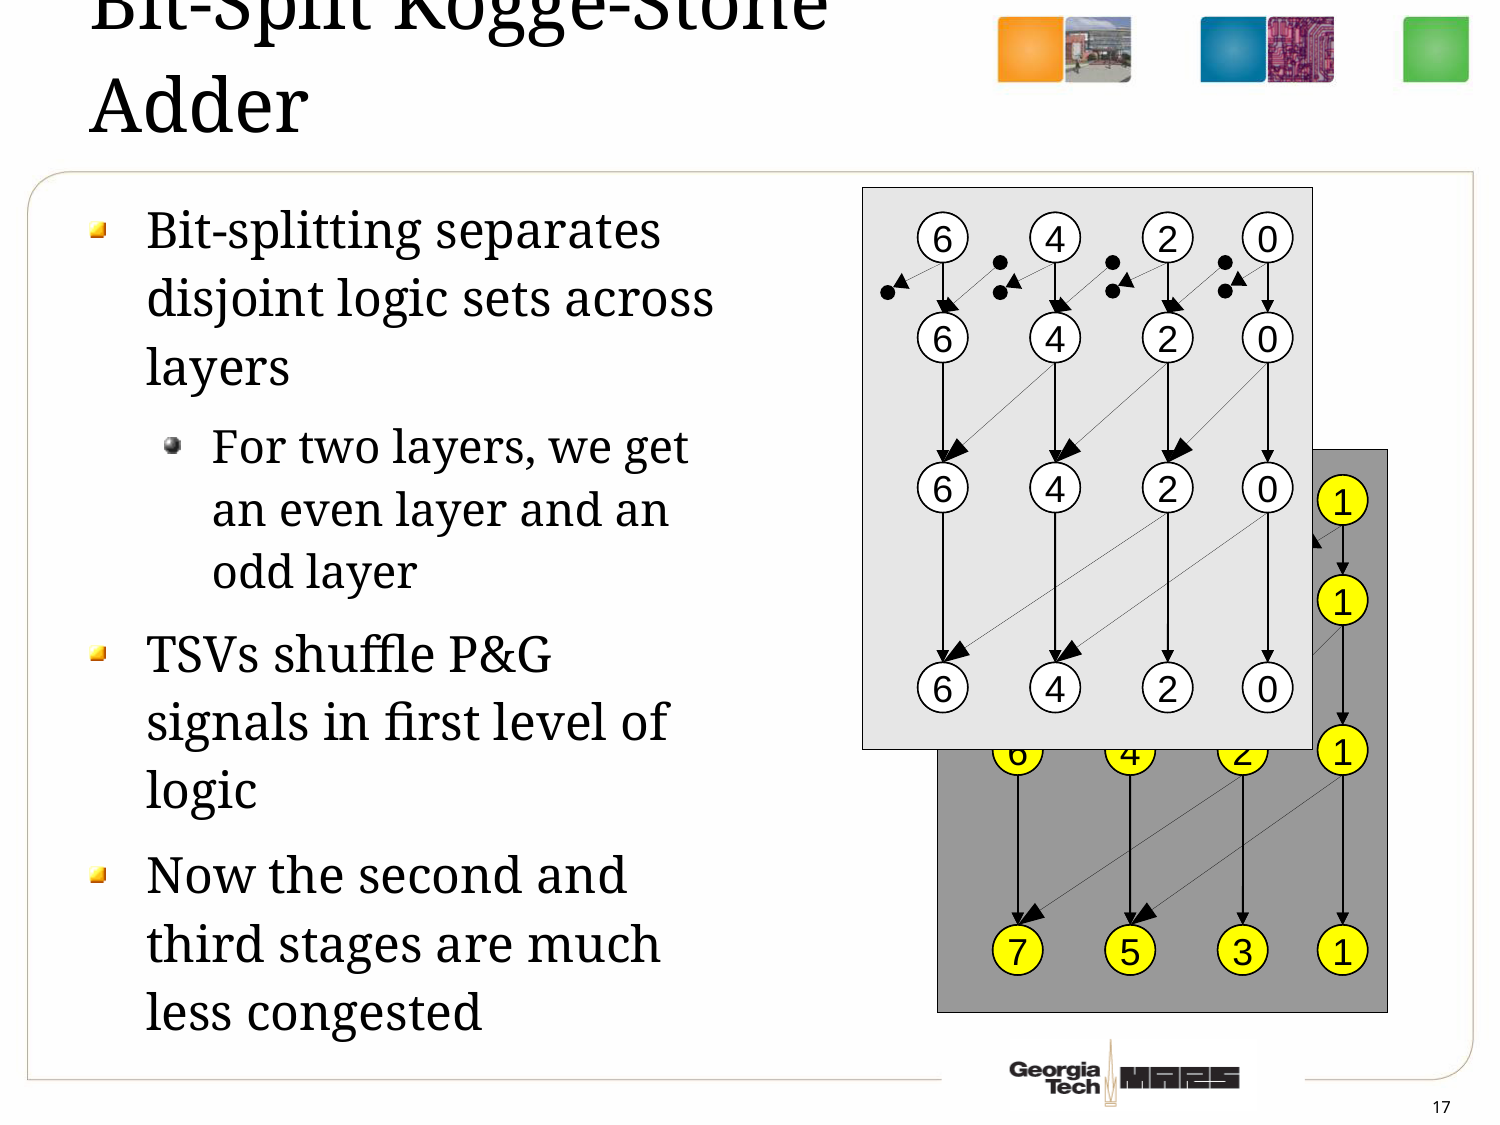

# Bit-Split Kogge-Stone Adder
Bit-splitting separates disjoint logic sets across layers
For two layers, we get an even layer and an odd layer
TSVs shuffle P&G signals in first level of logic
Now the second and third stages are much less congested
0
0
0
0
6
4
2
0
0
0
0
0
6
4
2
0
0
0
0
0
6
4
2
0
0
0
0
0
6
4
2
0
0
0
0
0
6
4
2
1
0
0
0
0
6
4
2
1
0
0
0
0
6
4
2
1
0
0
0
0
7
5
3
1
17